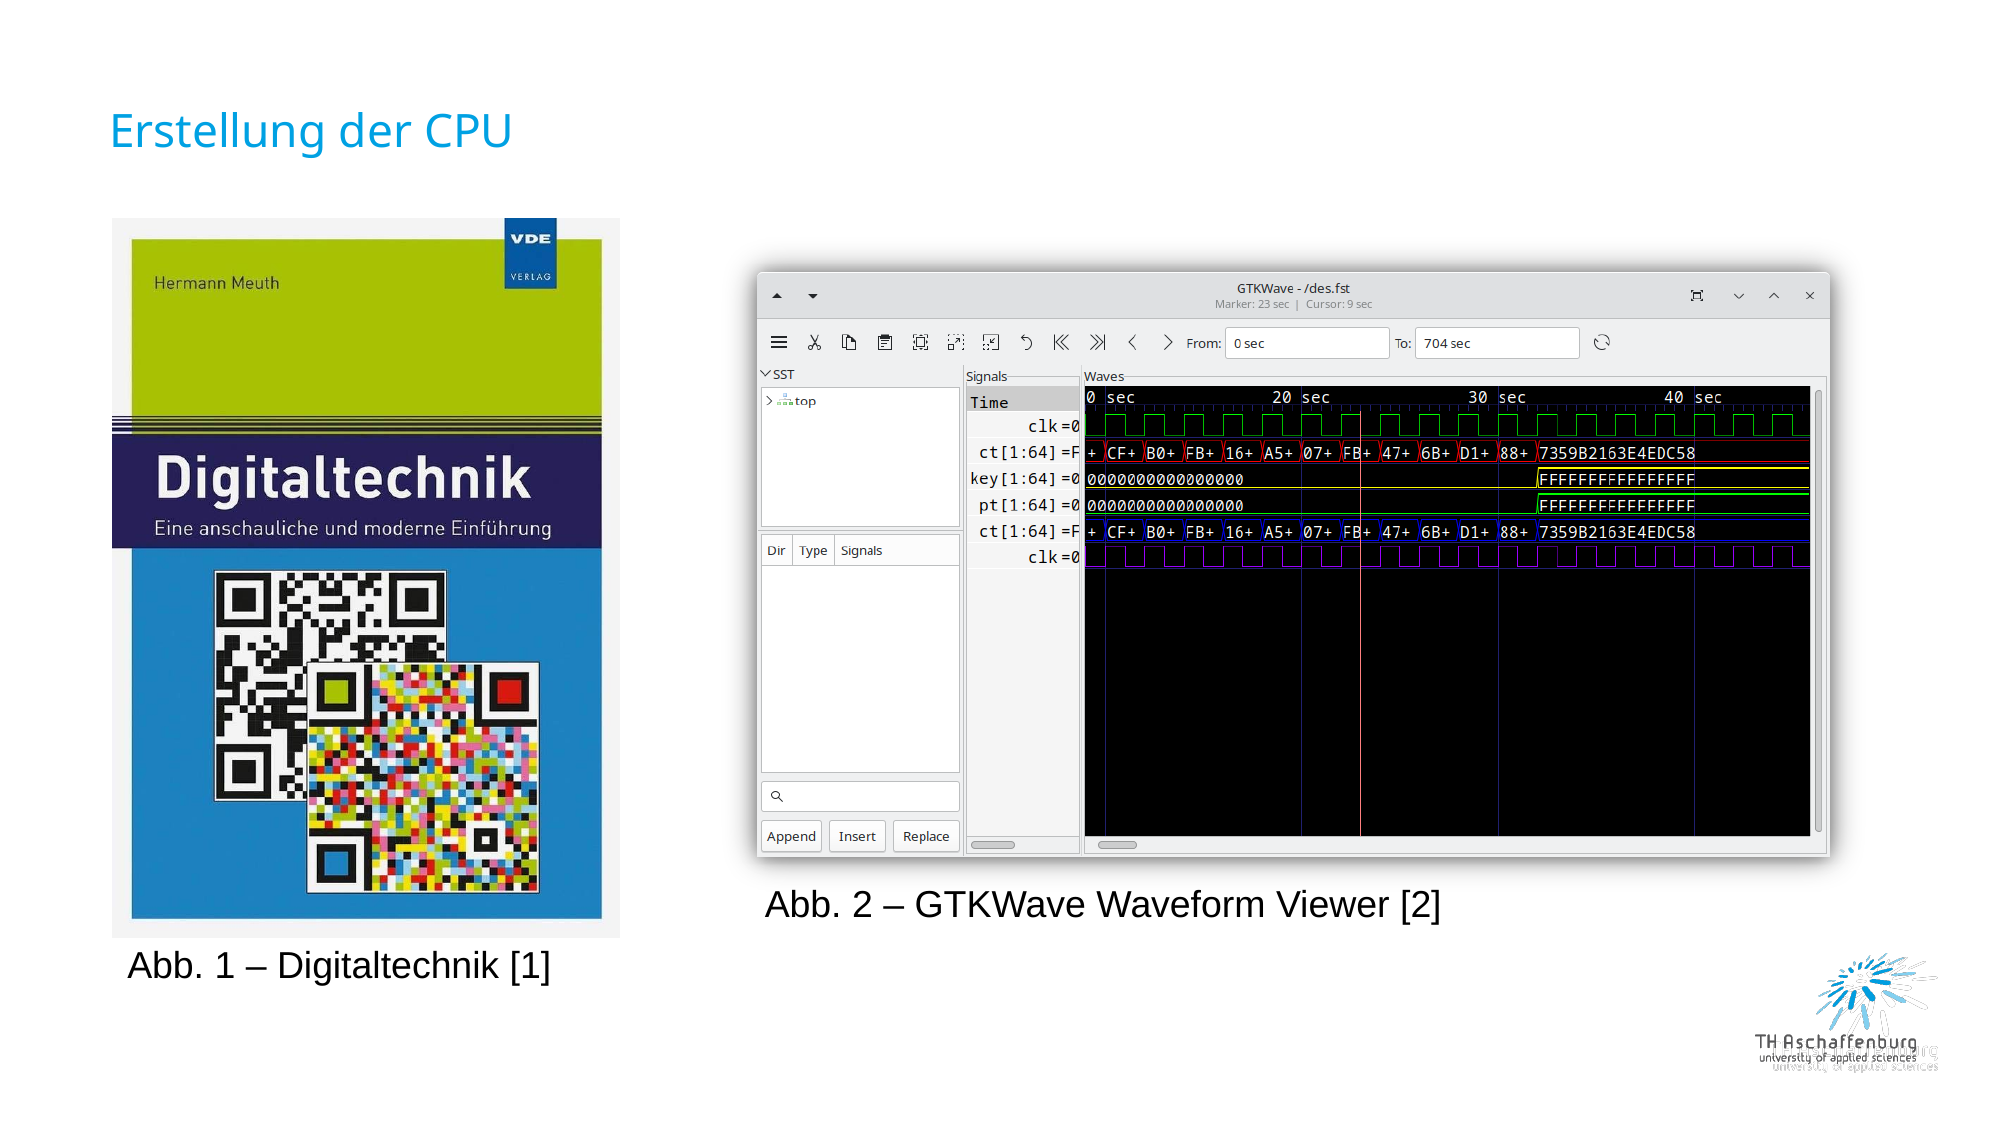

# Erstellung der CPU
Abb. 2 – GTKWave Waveform Viewer [2]
Abb. 1 – Digitaltechnik [1]